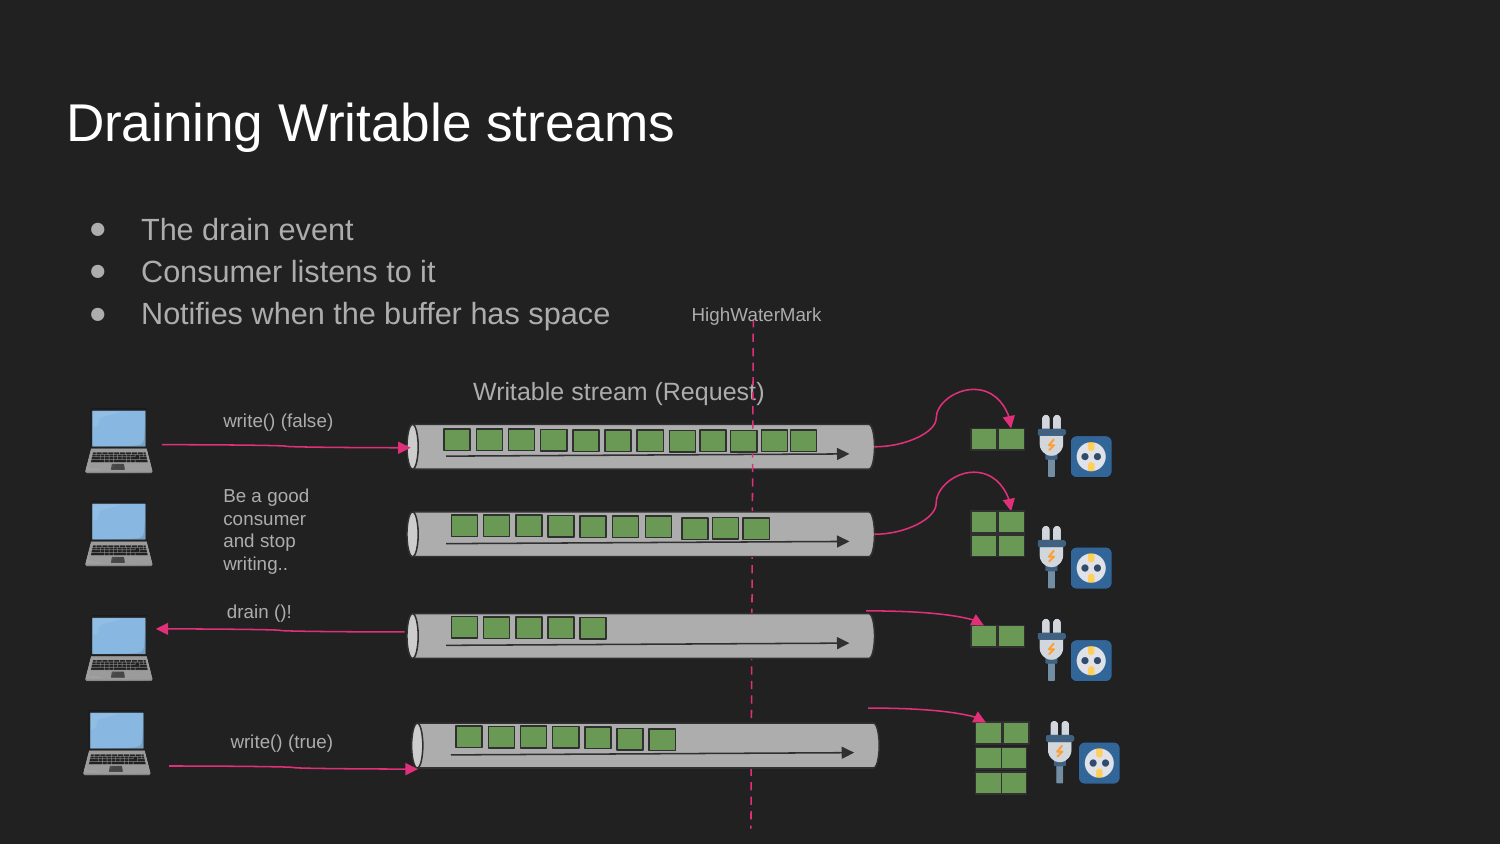

# Draining Writable streams
The drain event
Consumer listens to it
Notifies when the buffer has space
HighWaterMark
Writable stream (Request)
write() (false)
Be a good consumer and stop writing..
drain ()!
write() (true)